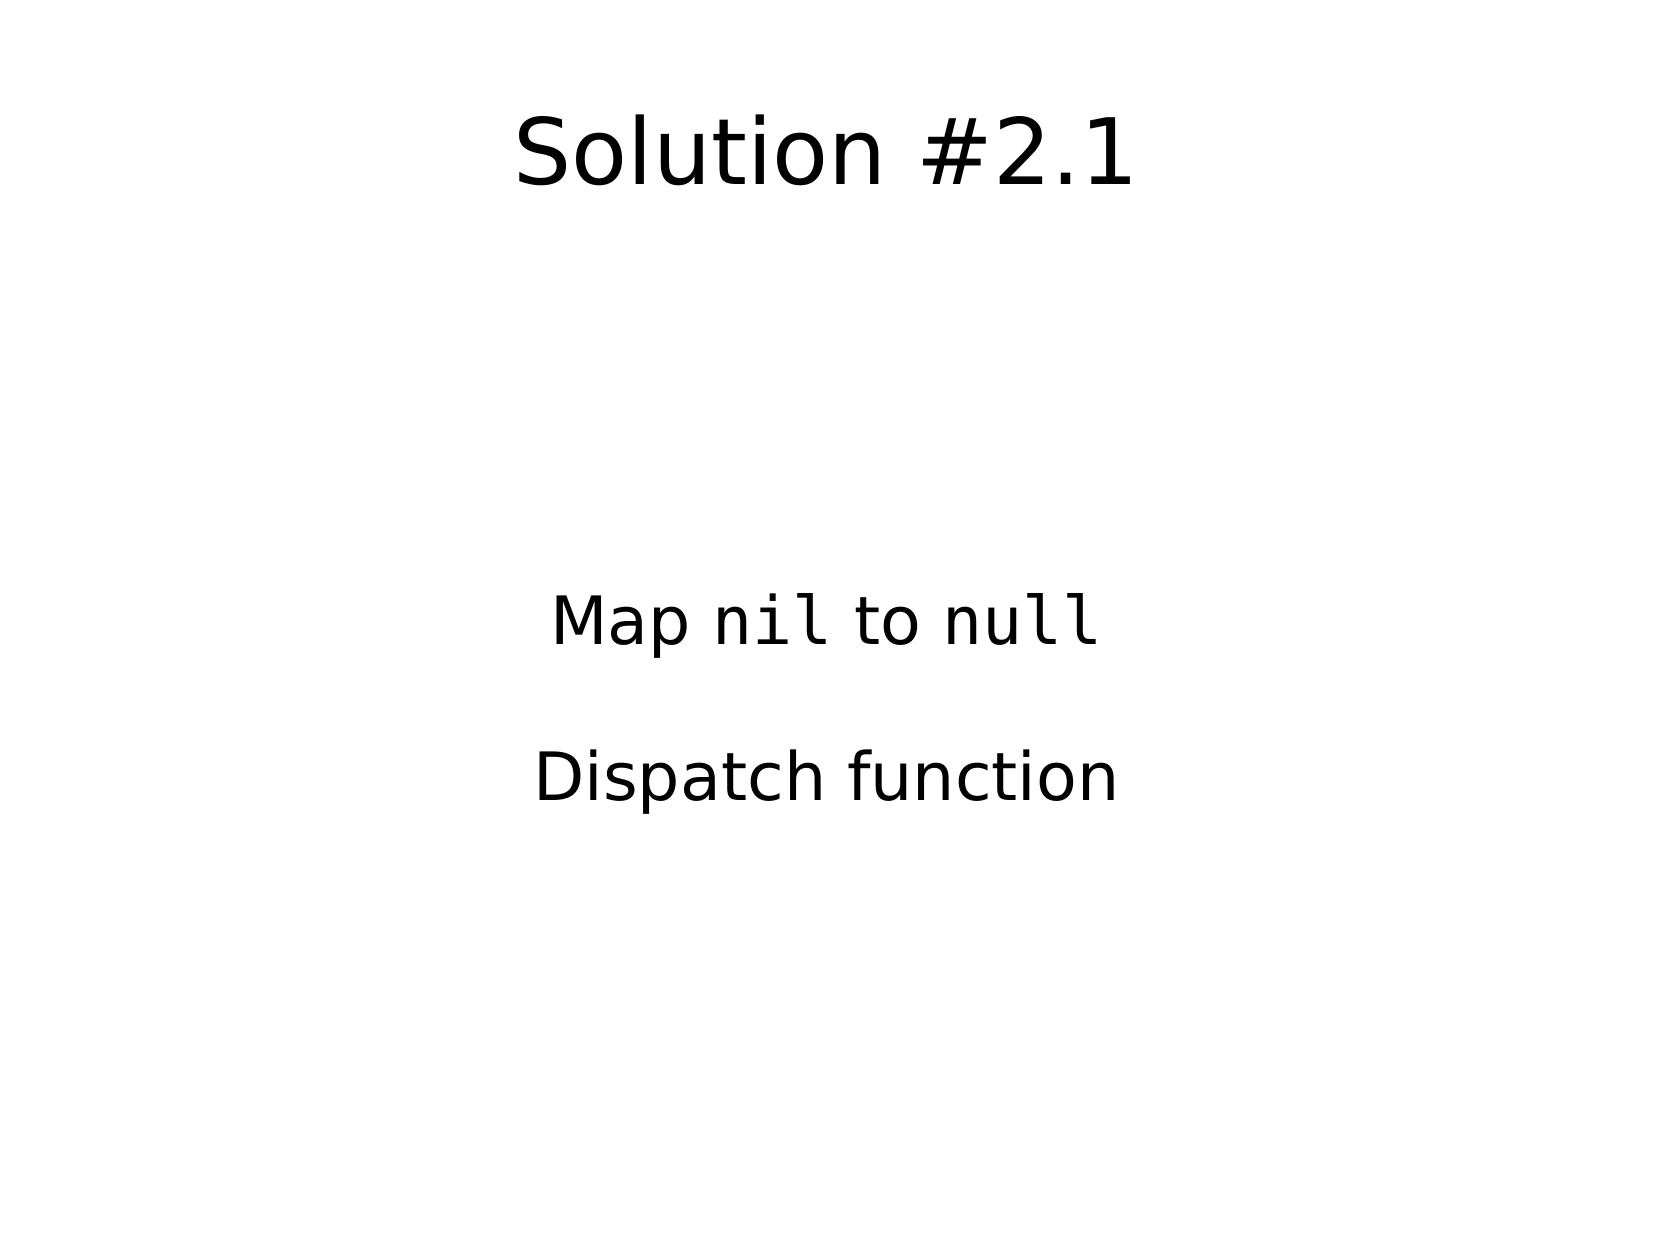

# Solution #2.1
Map nil to null
Dispatch function